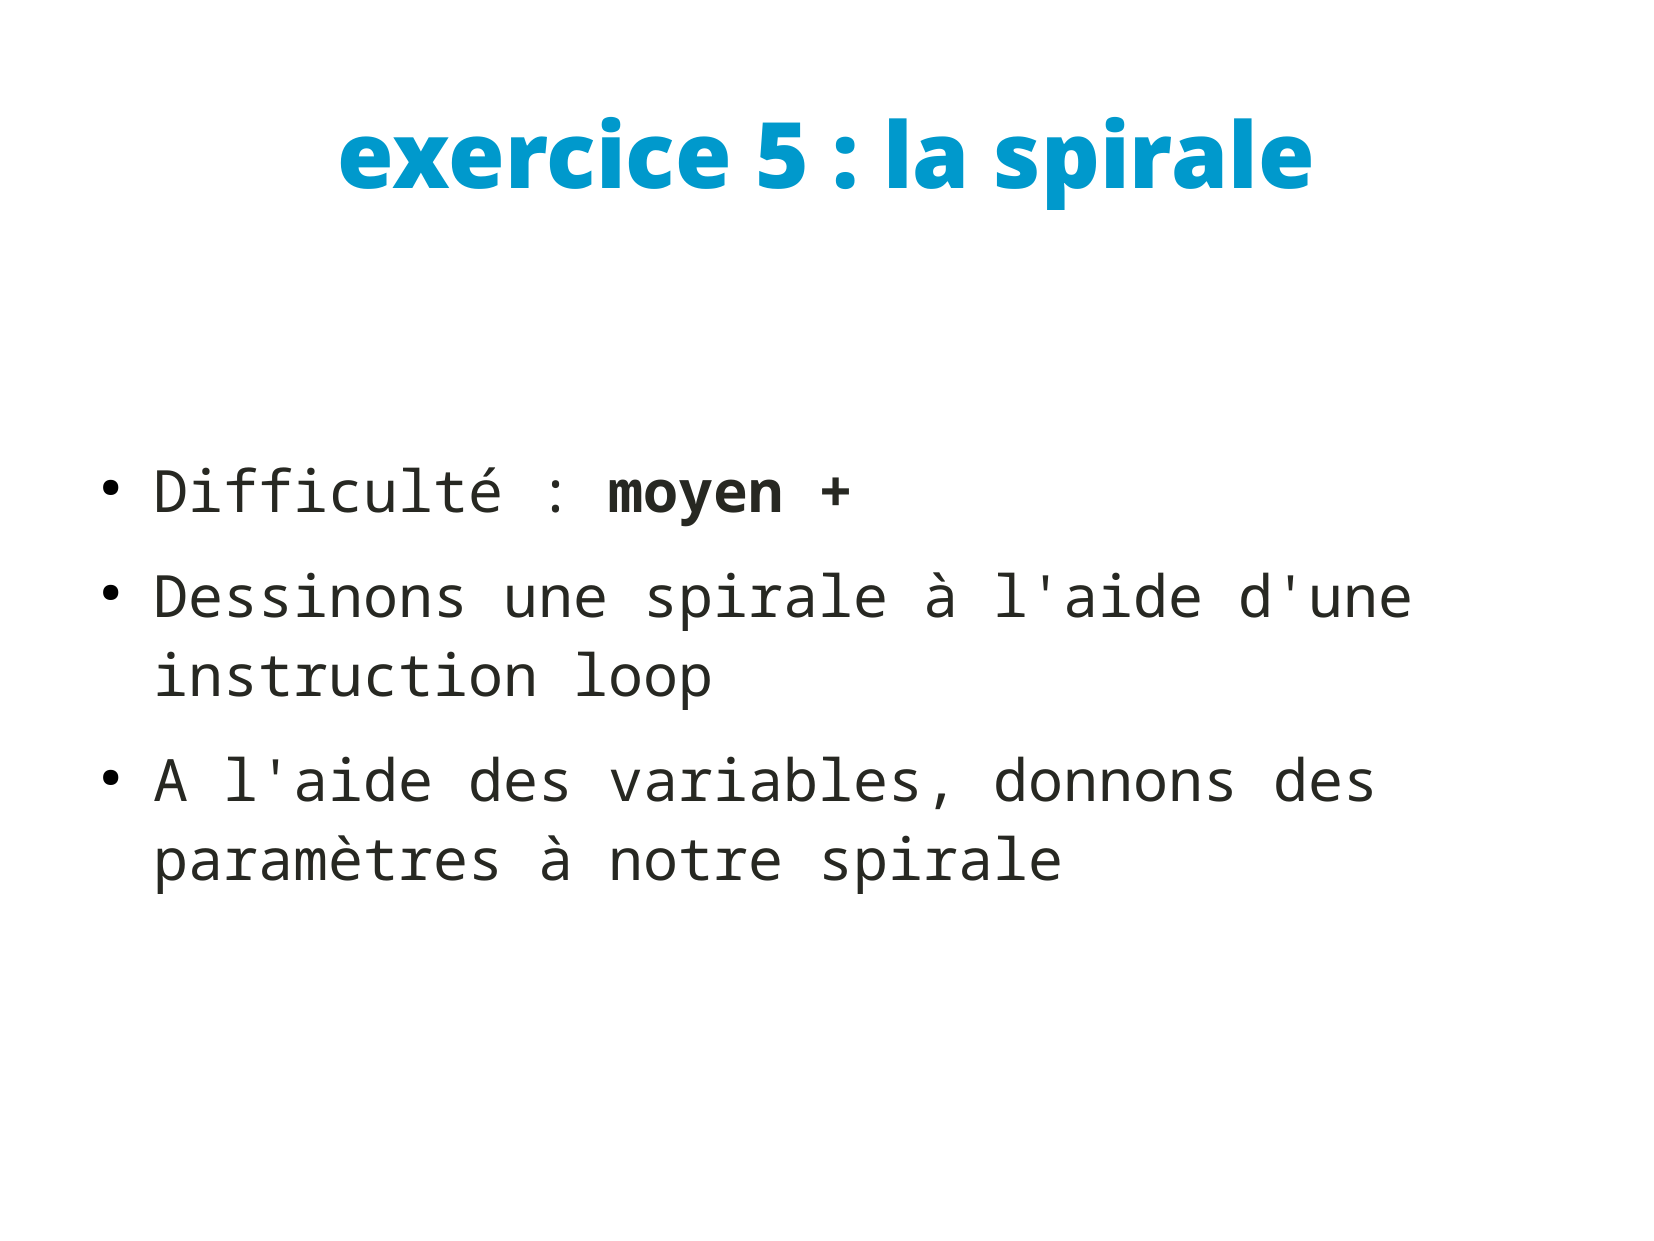

# exercice 5 : la spirale
Difficulté : moyen +
Dessinons une spirale à l'aide d'une instruction loop
A l'aide des variables, donnons des paramètres à notre spirale